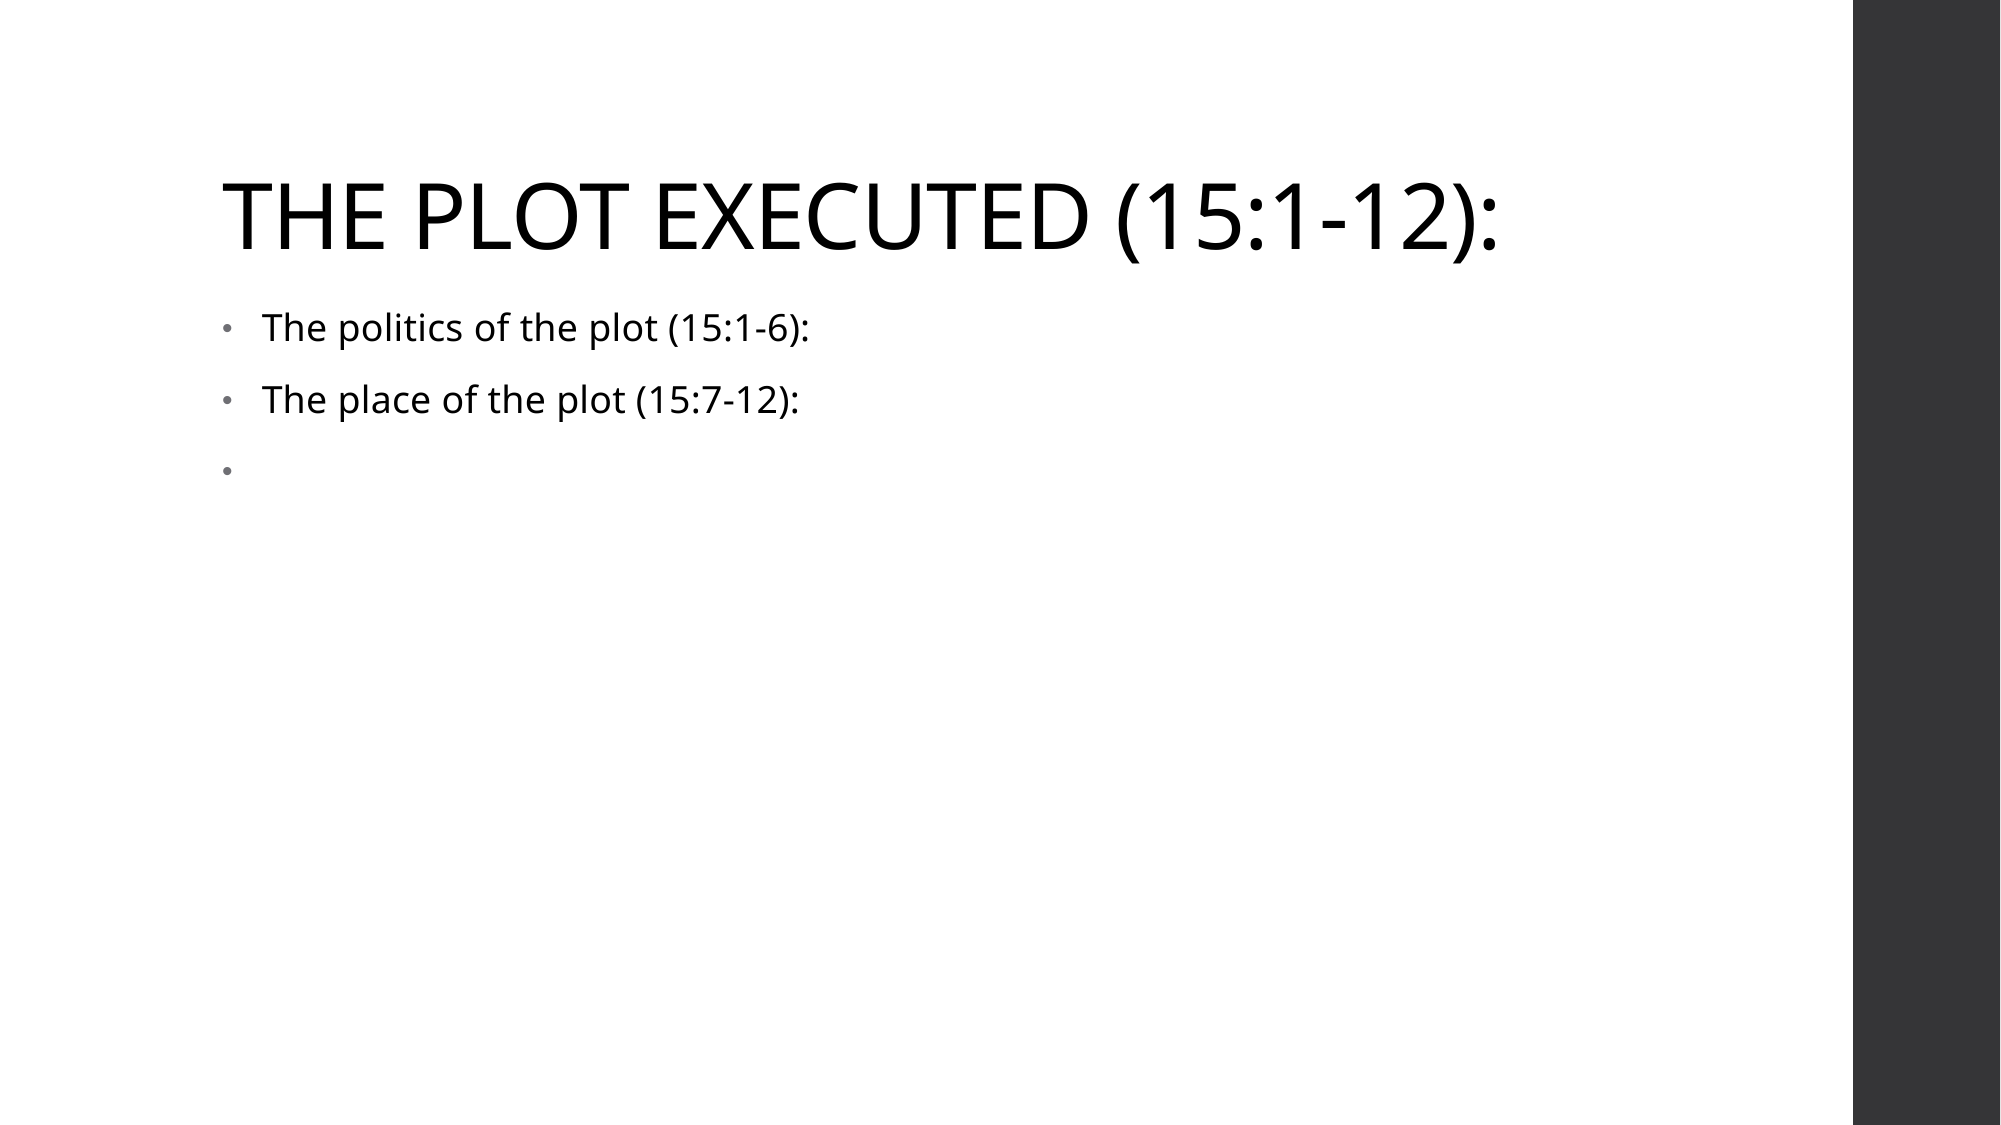

# THE PLOT EXECUTED (15:1-12):
 The politics of the plot (15:1-6):
 The place of the plot (15:7-12):